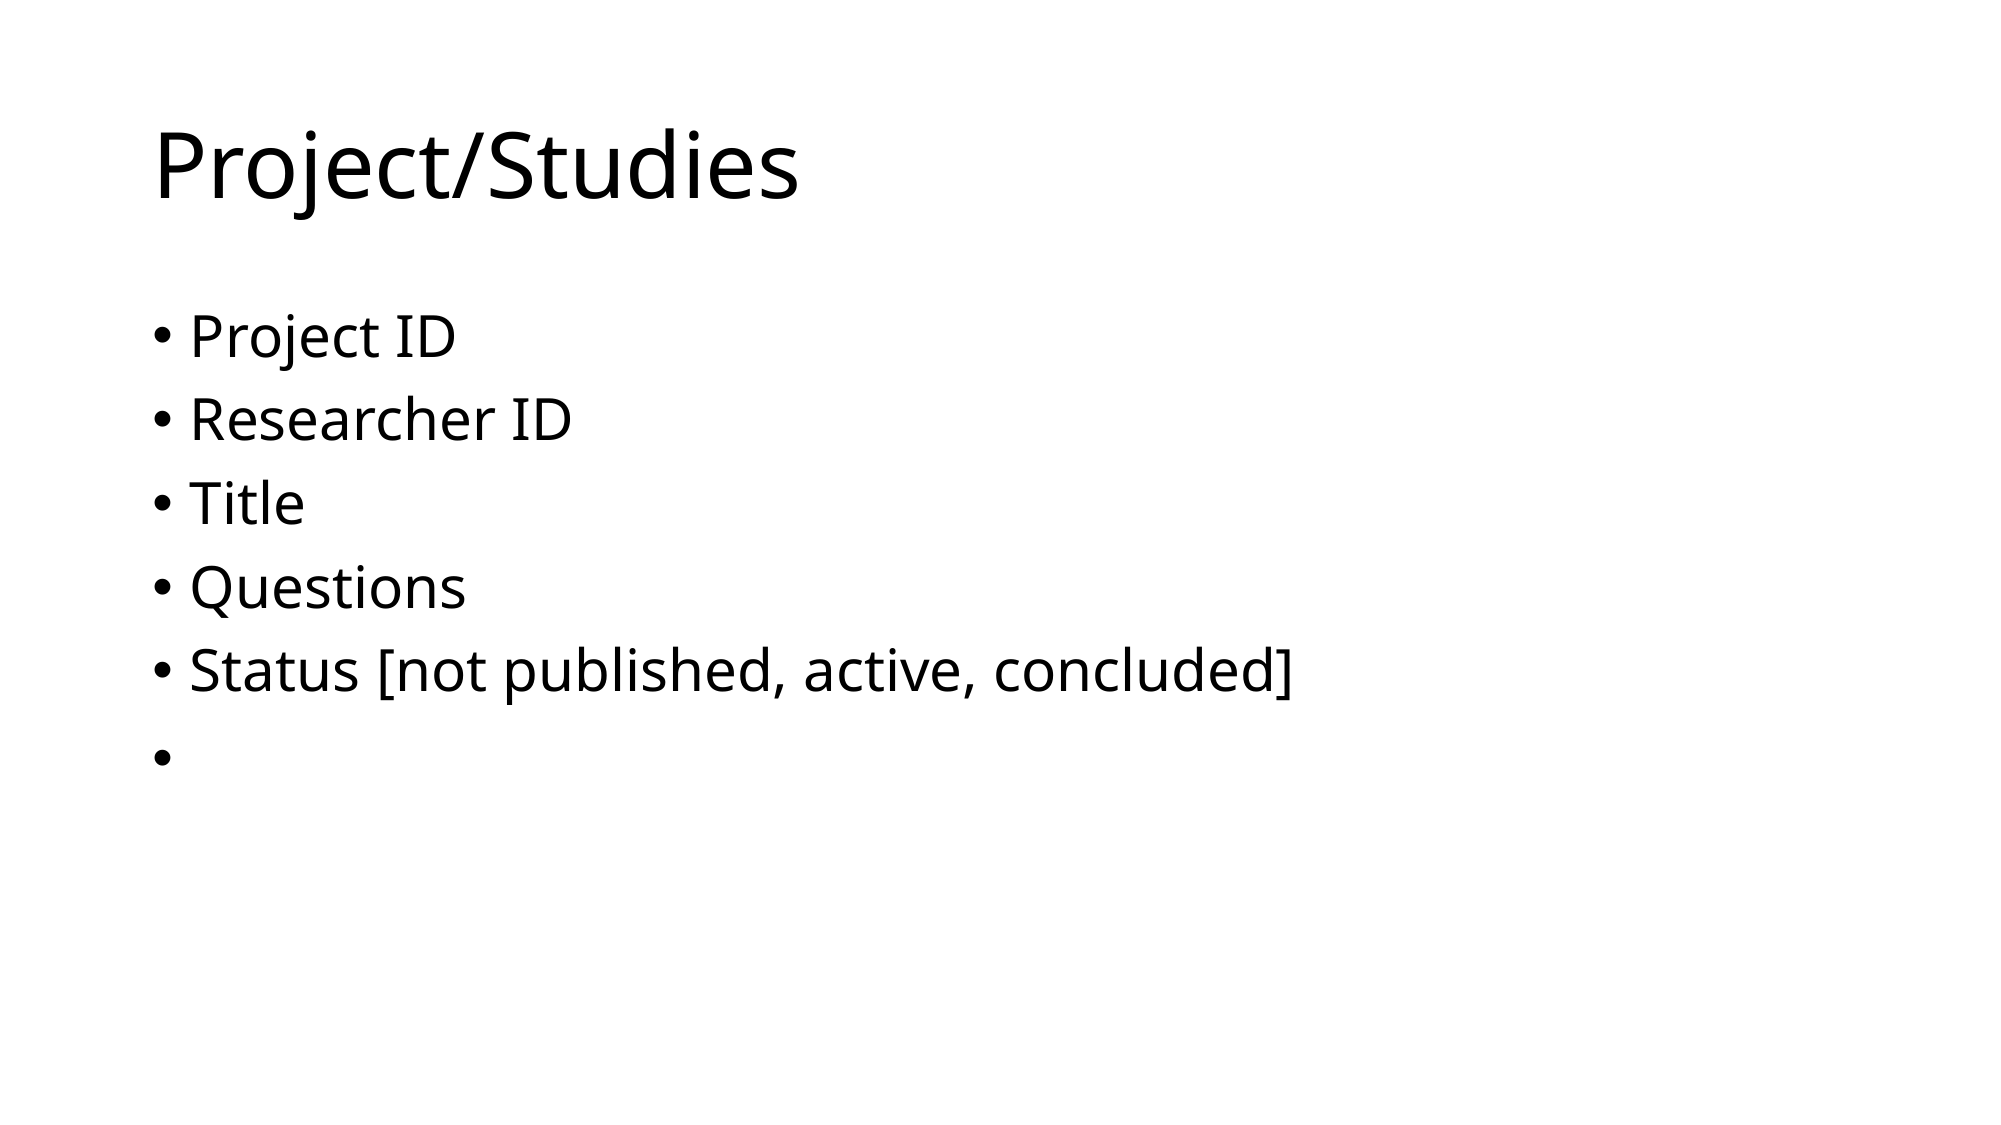

# Project/Studies
Project ID
Researcher ID
Title
Questions
Status [not published, active, concluded]